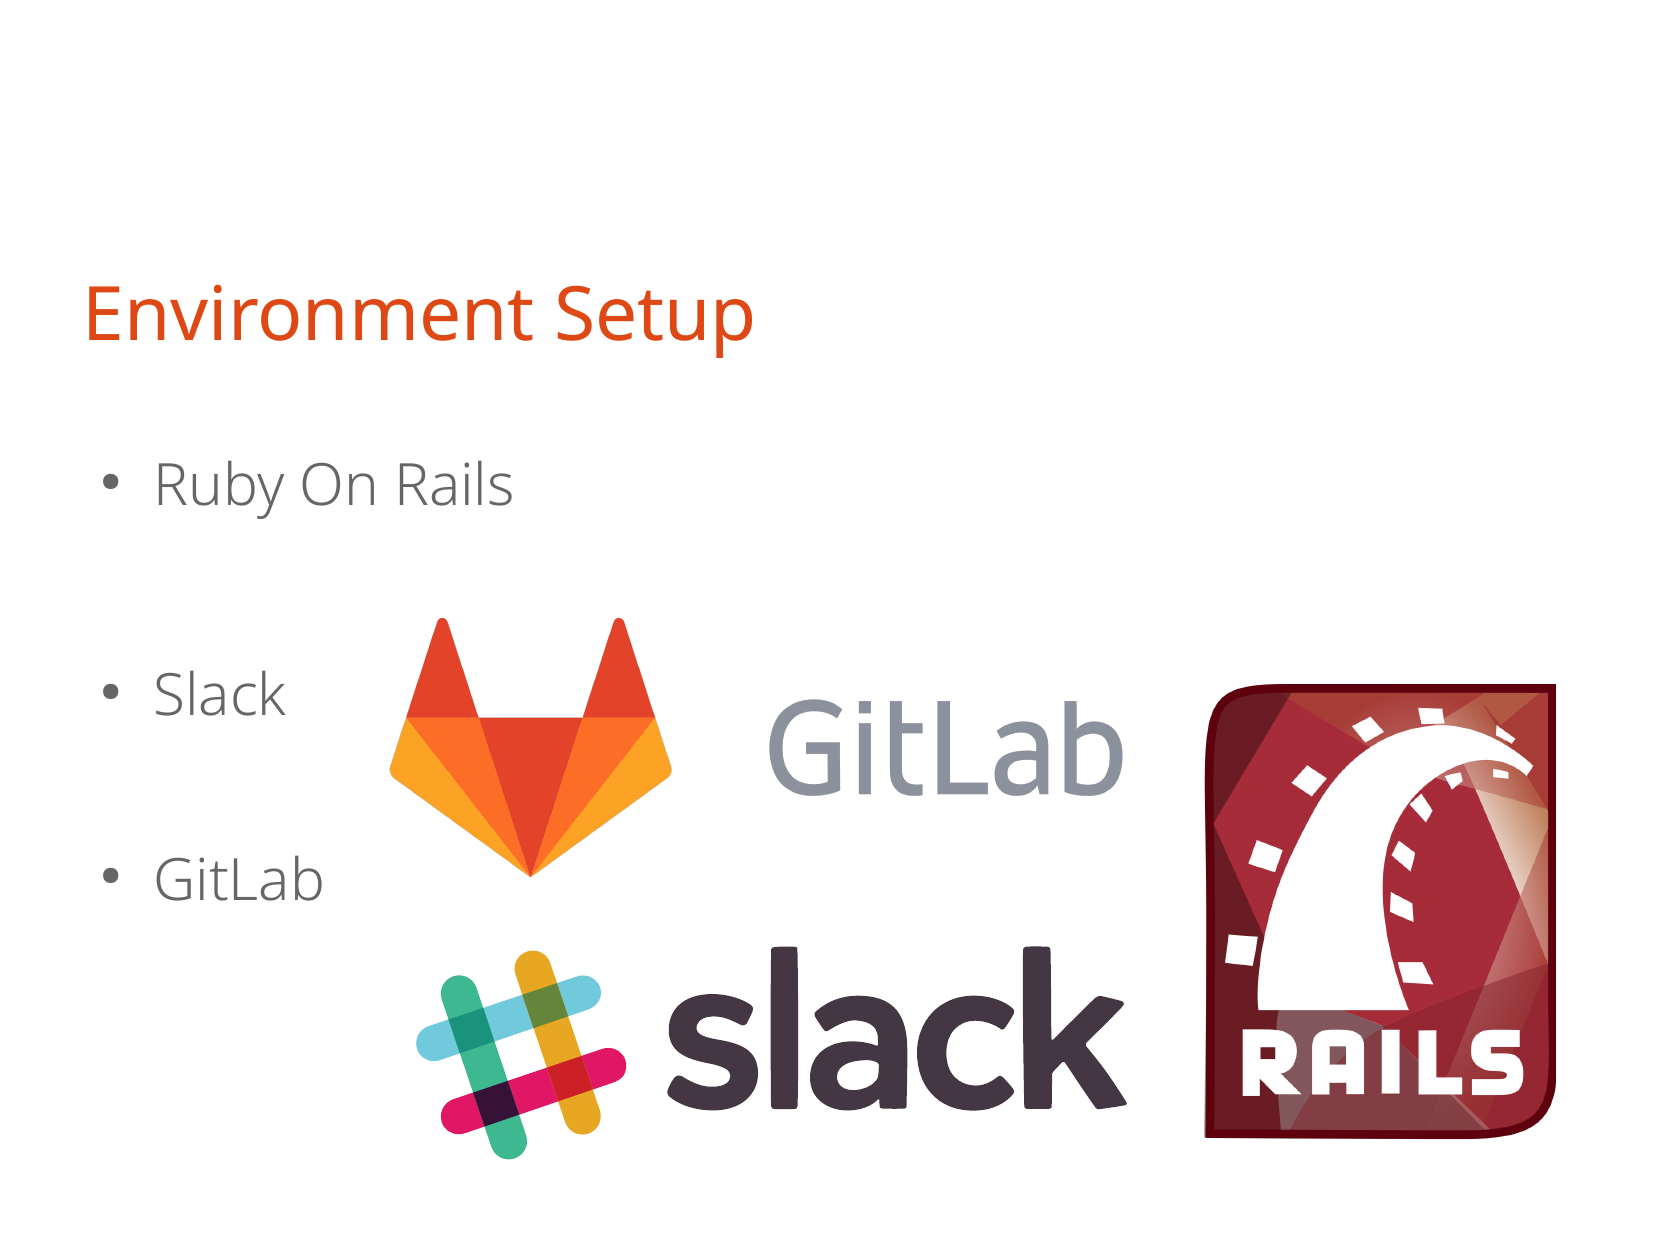

# Environment Setup
Ruby On Rails
Slack
GitLab